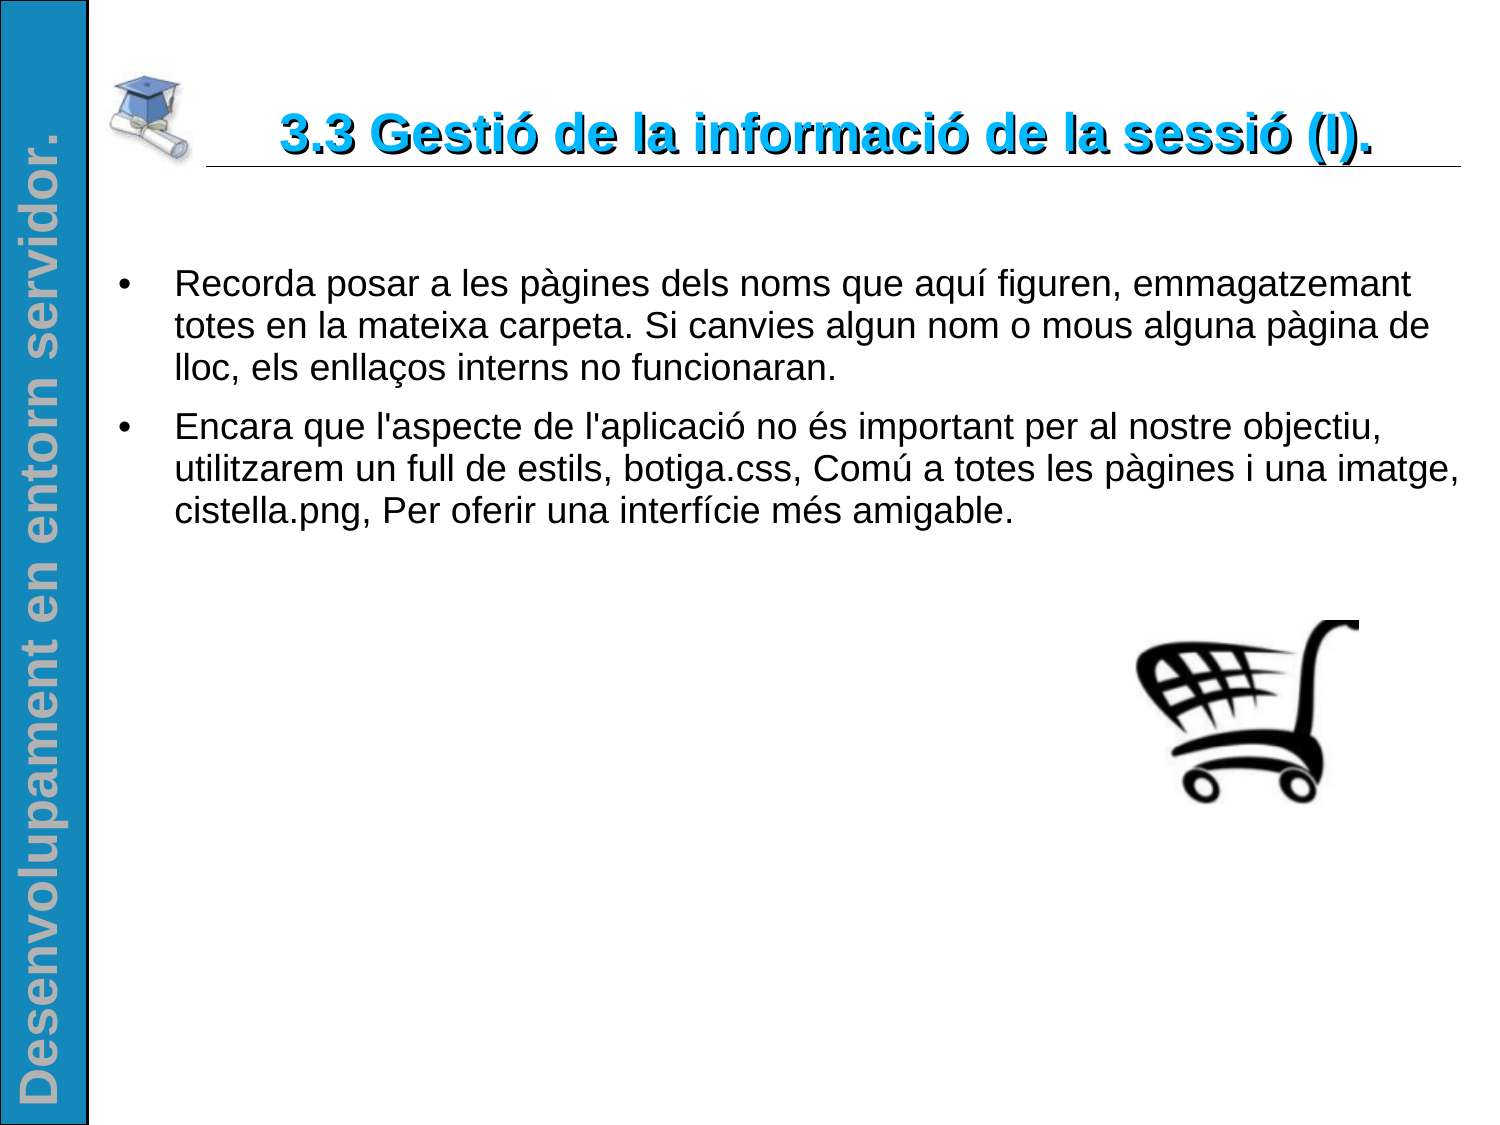

# 3.3 Gestió de la informació de la sessió (I).
Recorda posar a les pàgines dels noms que aquí figuren, emmagatzemant totes en la mateixa carpeta. Si canvies algun nom o mous alguna pàgina de lloc, els enllaços interns no funcionaran.
Encara que l'aspecte de l'aplicació no és important per al nostre objectiu, utilitzarem un full de estils, botiga.css, Comú a totes les pàgines i una imatge, cistella.png, Per oferir una interfície més amigable.